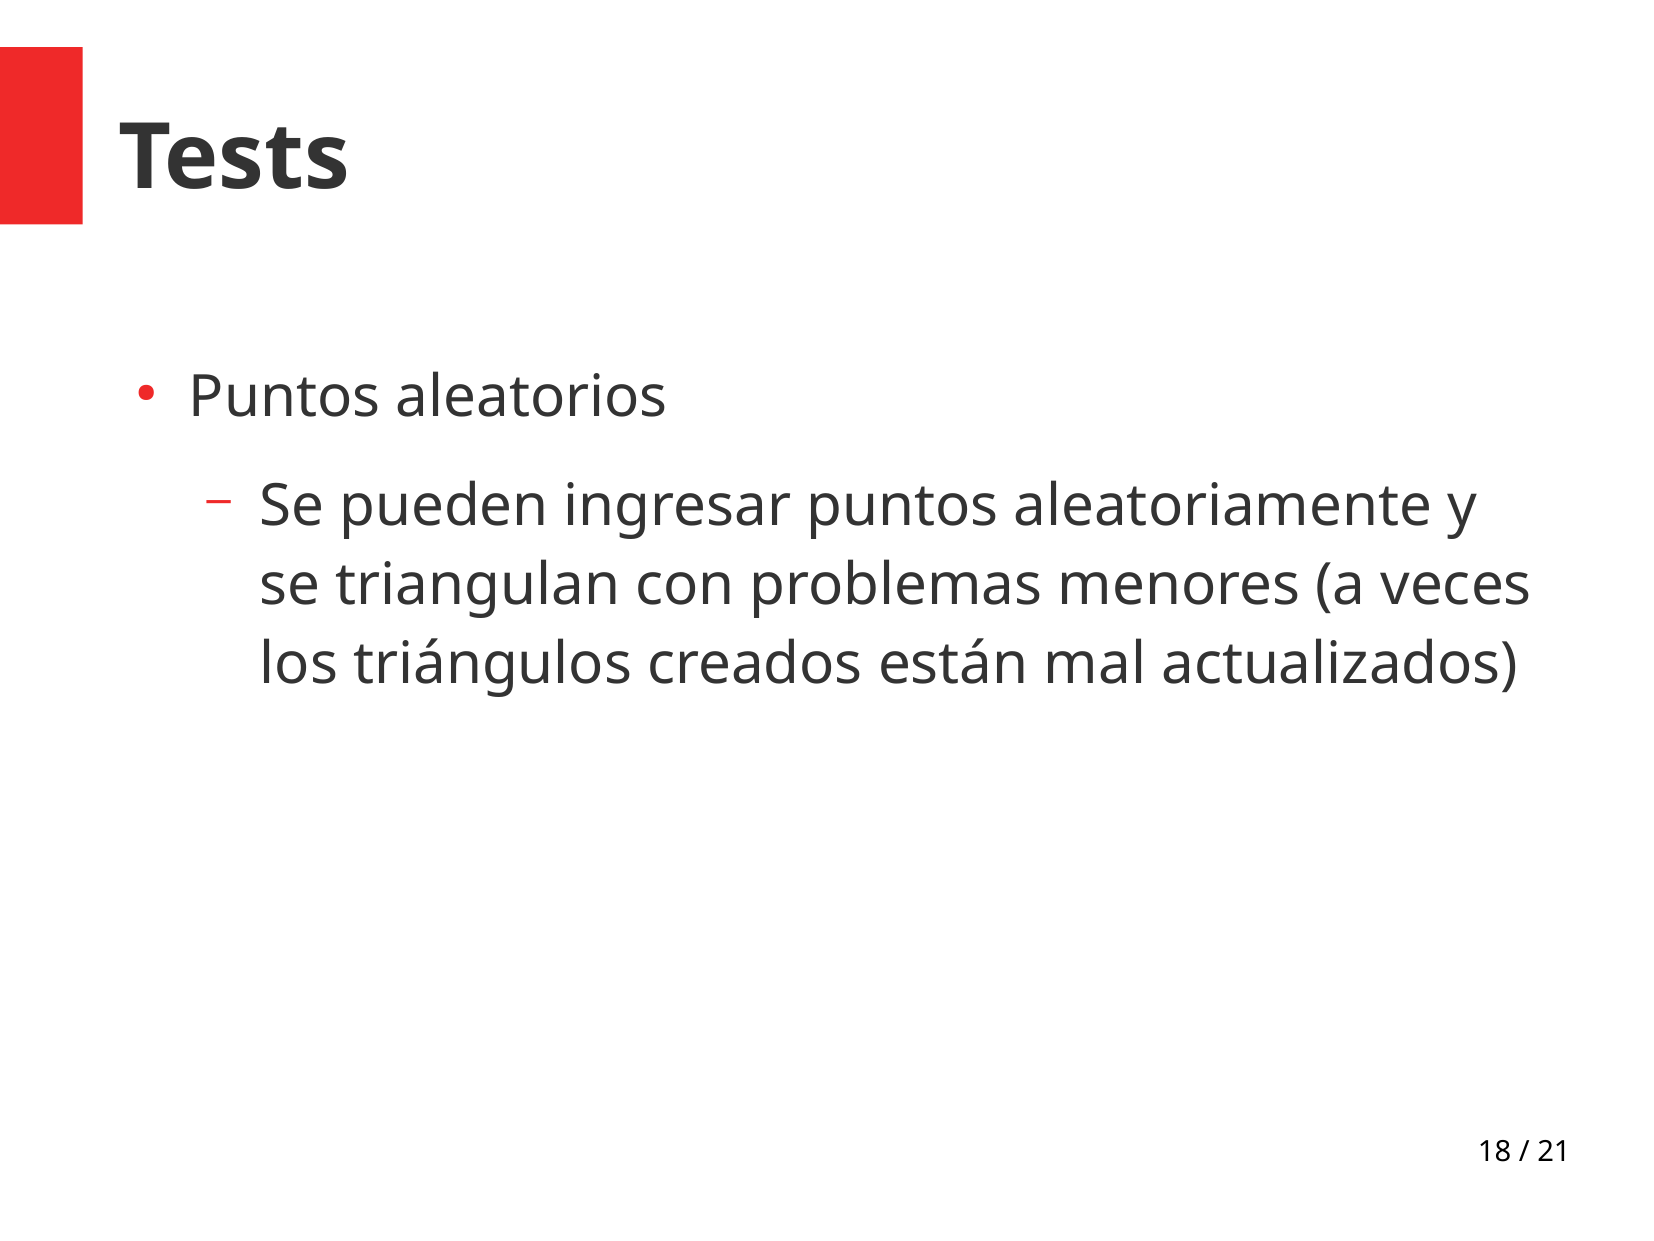

# Tests
Puntos aleatorios
Se pueden ingresar puntos aleatoriamente y se triangulan con problemas menores (a veces los triángulos creados están mal actualizados)
18